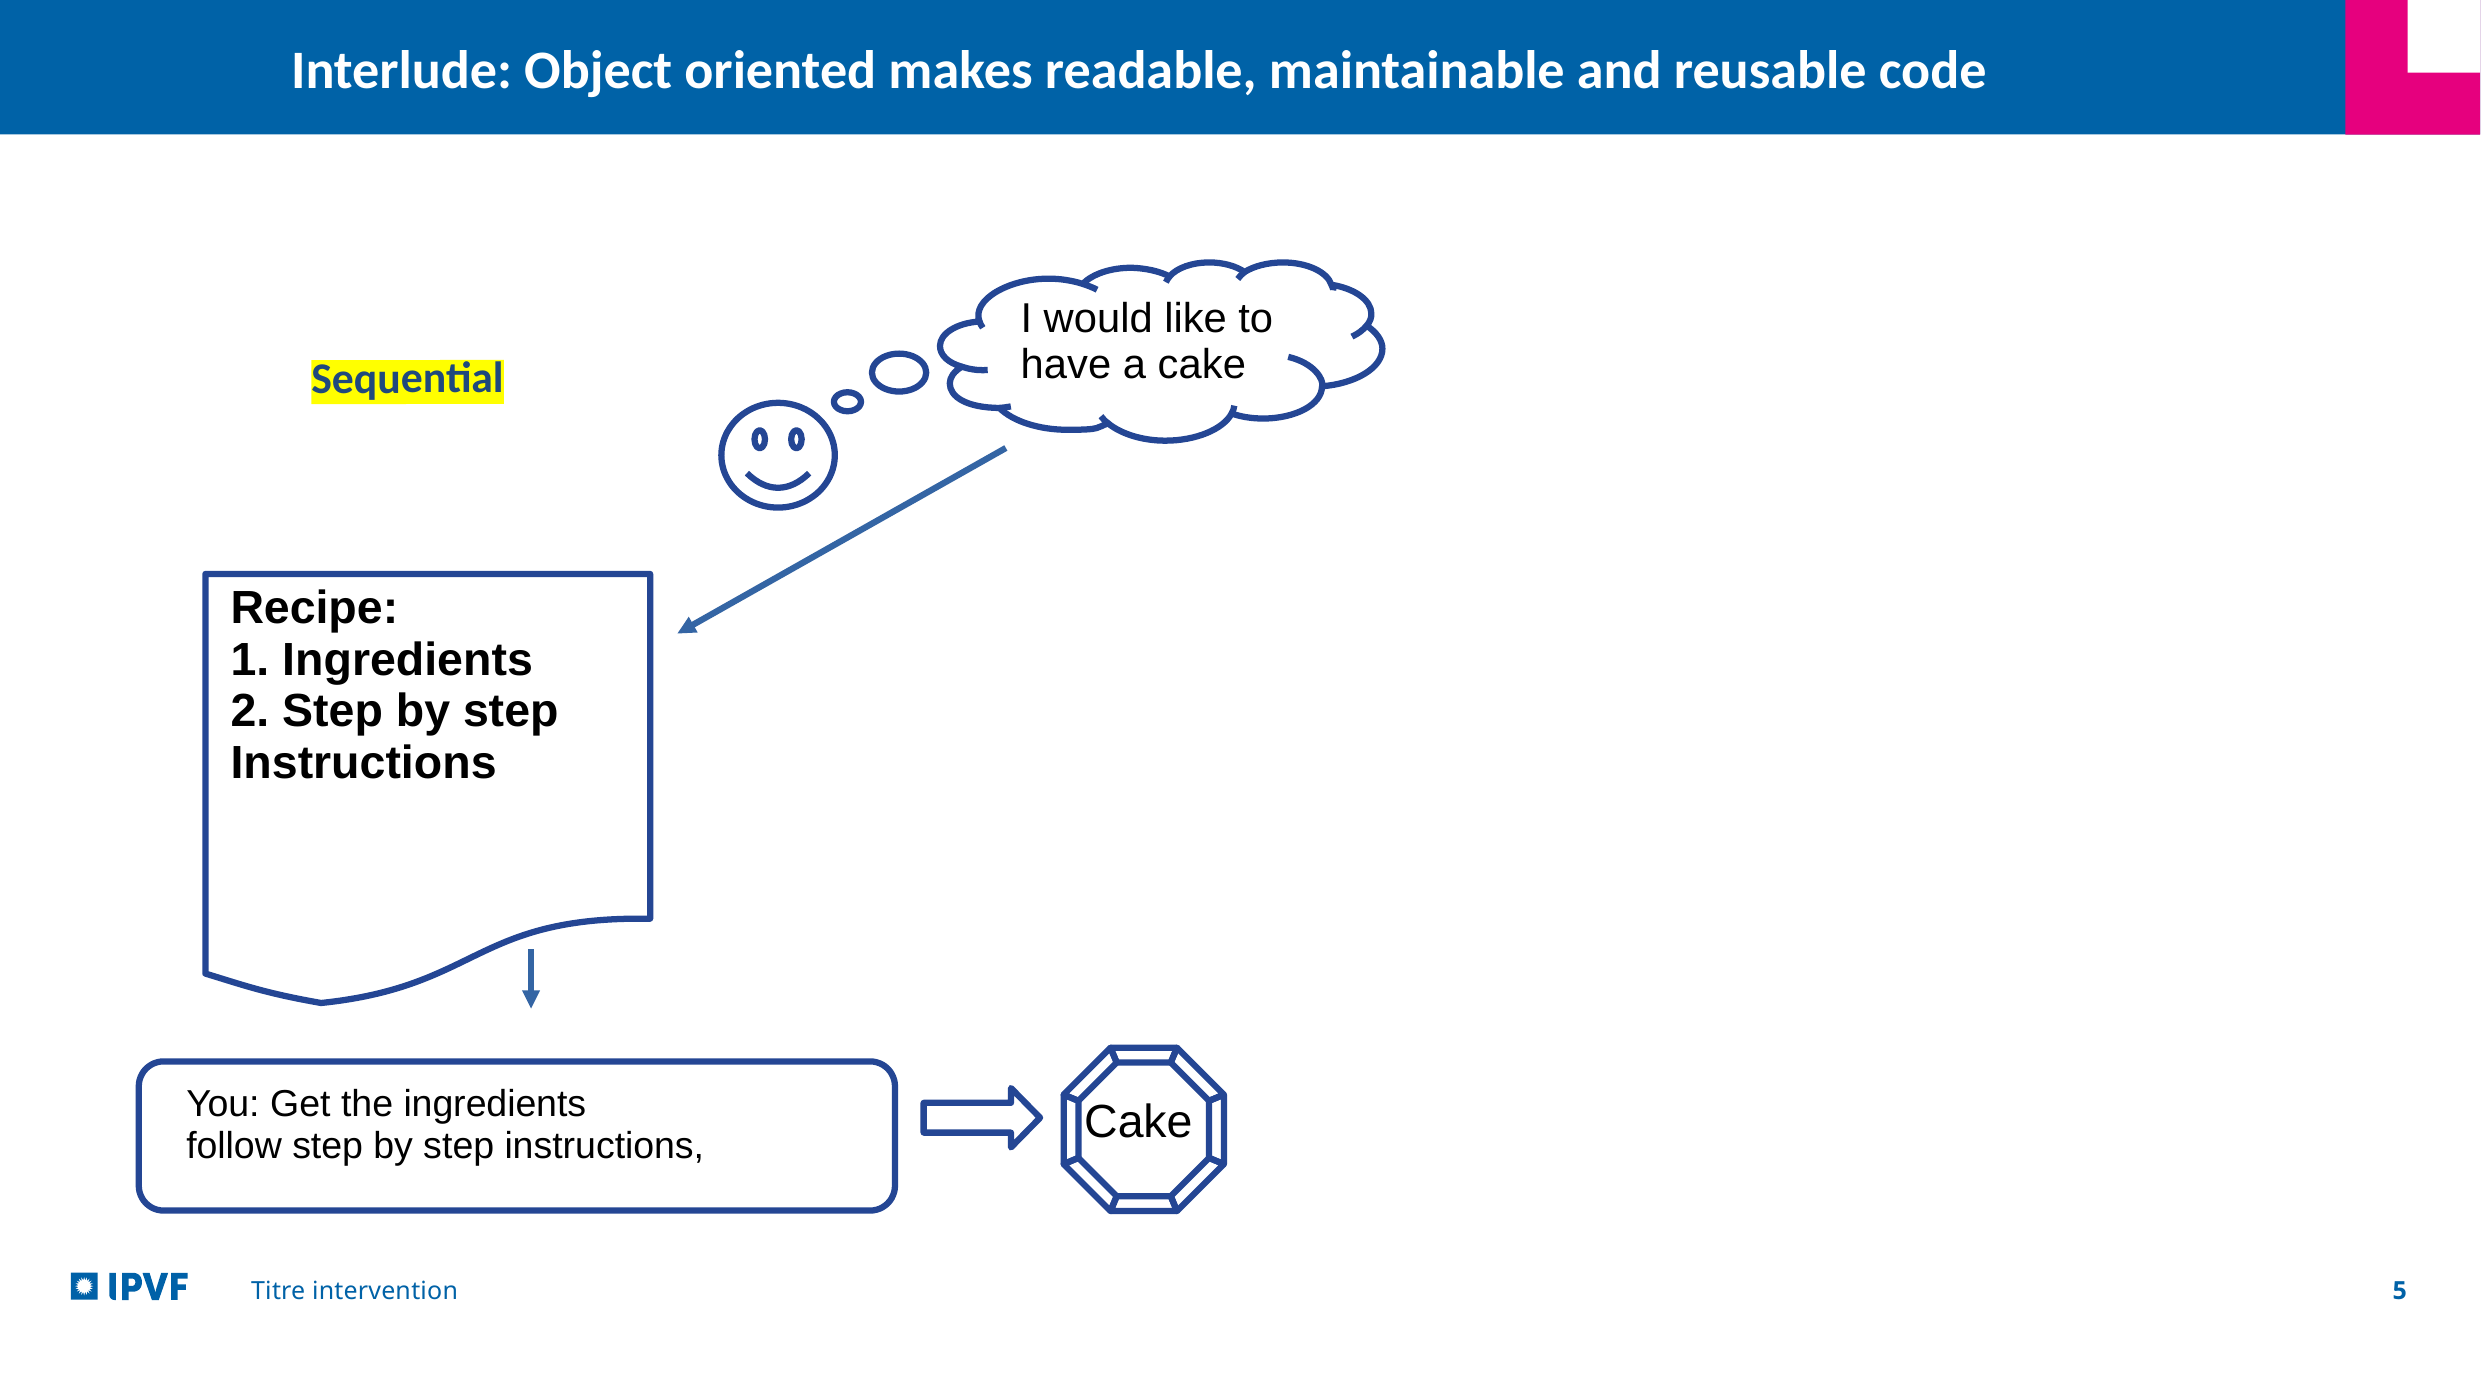

# Interlude: Object oriented makes readable, maintainable and reusable code
I would like to have a cake
Sequential
Recipe:
1. Ingredients
2. Step by step Instructions
You: Get the ingredients
follow step by step instructions,
Cake
5